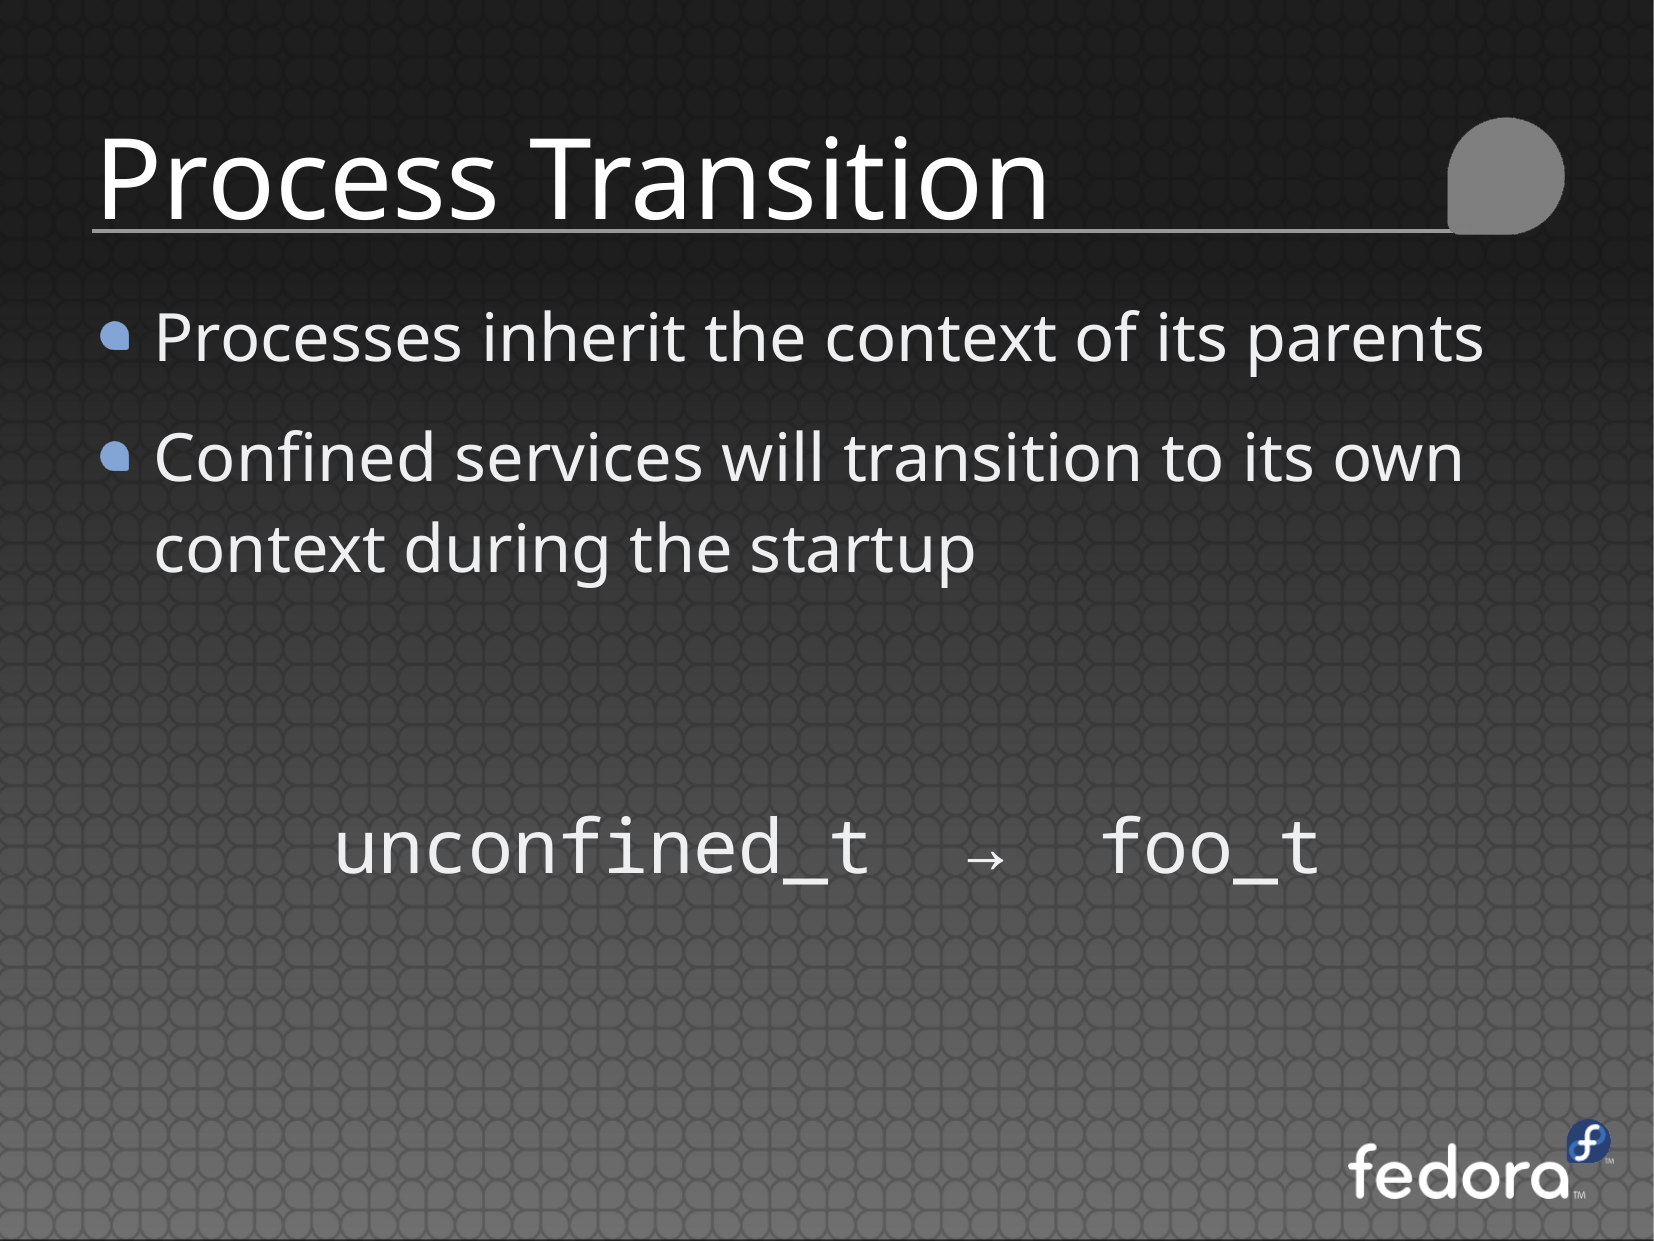

Process Transition
# Processes inherit the context of its parents
Confined services will transition to its own context during the startup
unconfined_t → foo_t